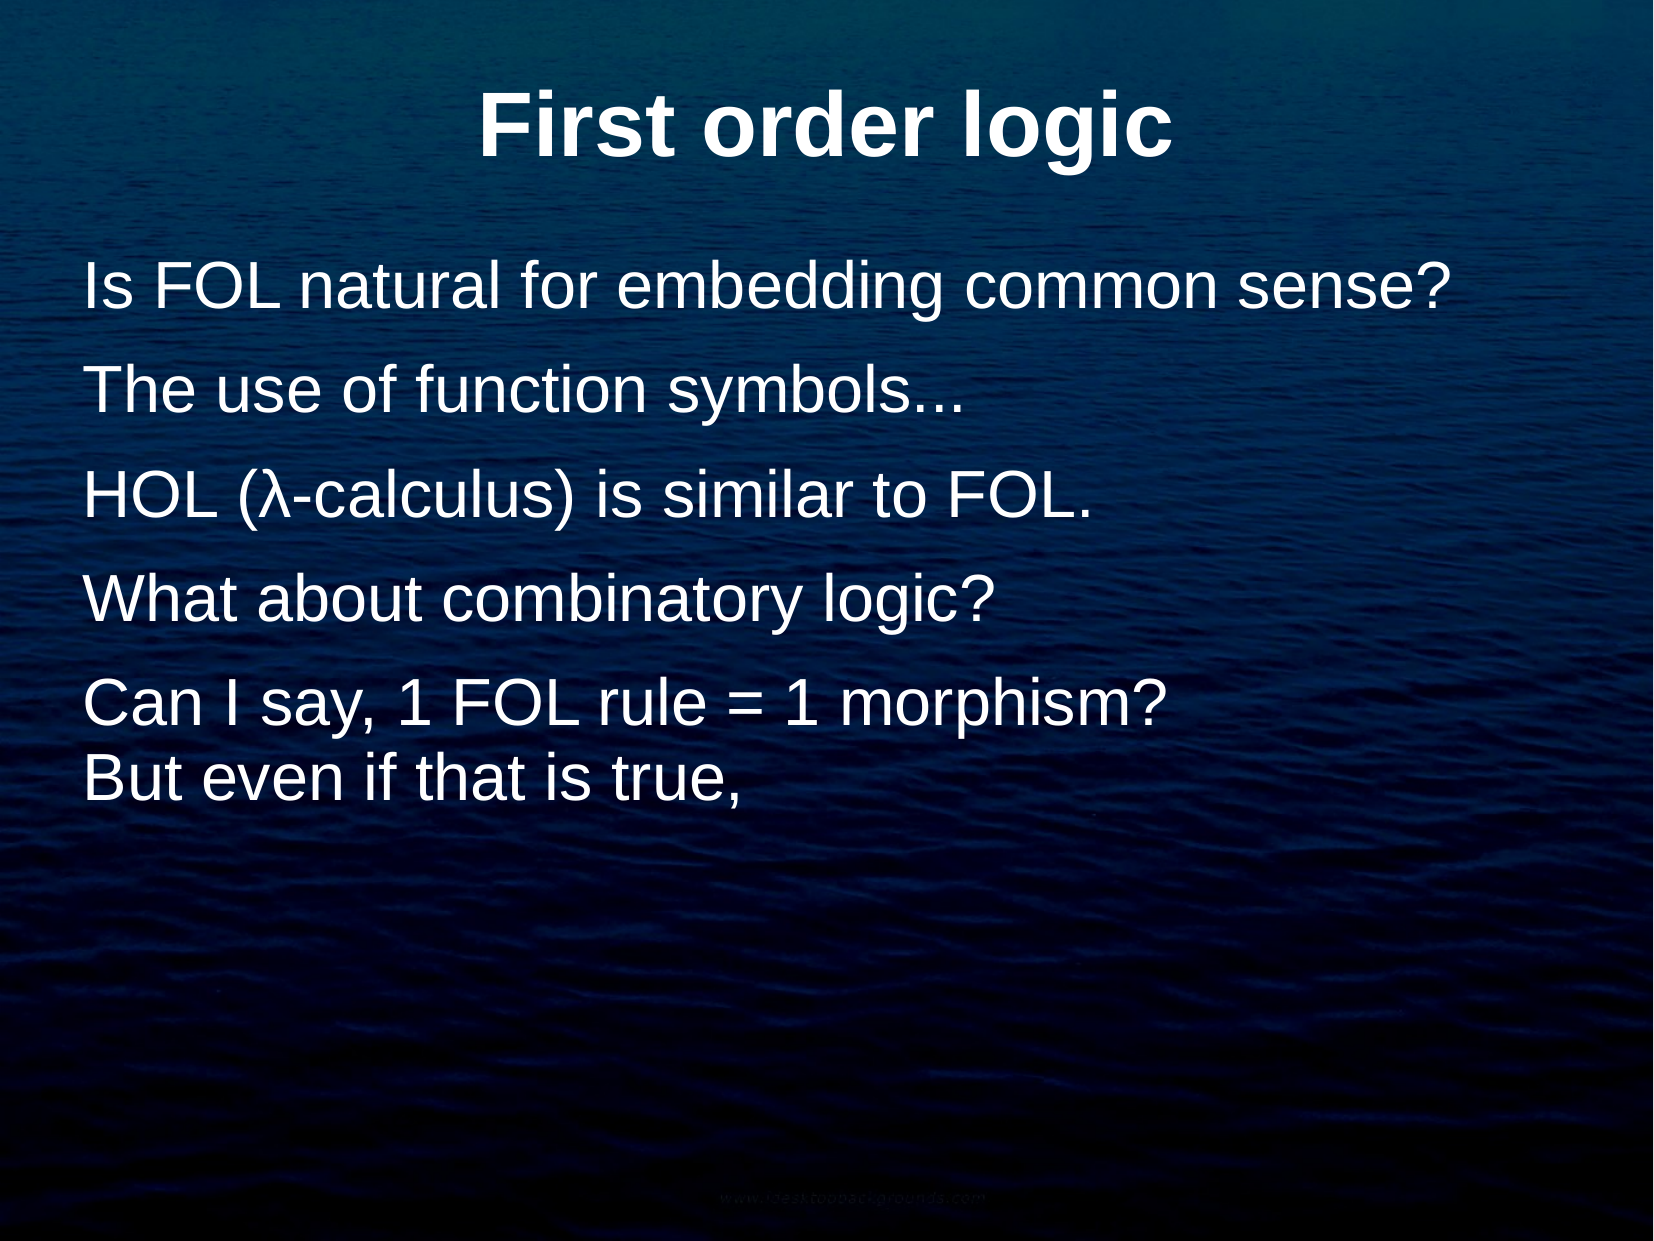

# First order logic
Is FOL natural for embedding common sense?
The use of function symbols...
HOL (λ-calculus) is similar to FOL.
What about combinatory logic?
Can I say, 1 FOL rule = 1 morphism?
But even if that is true,